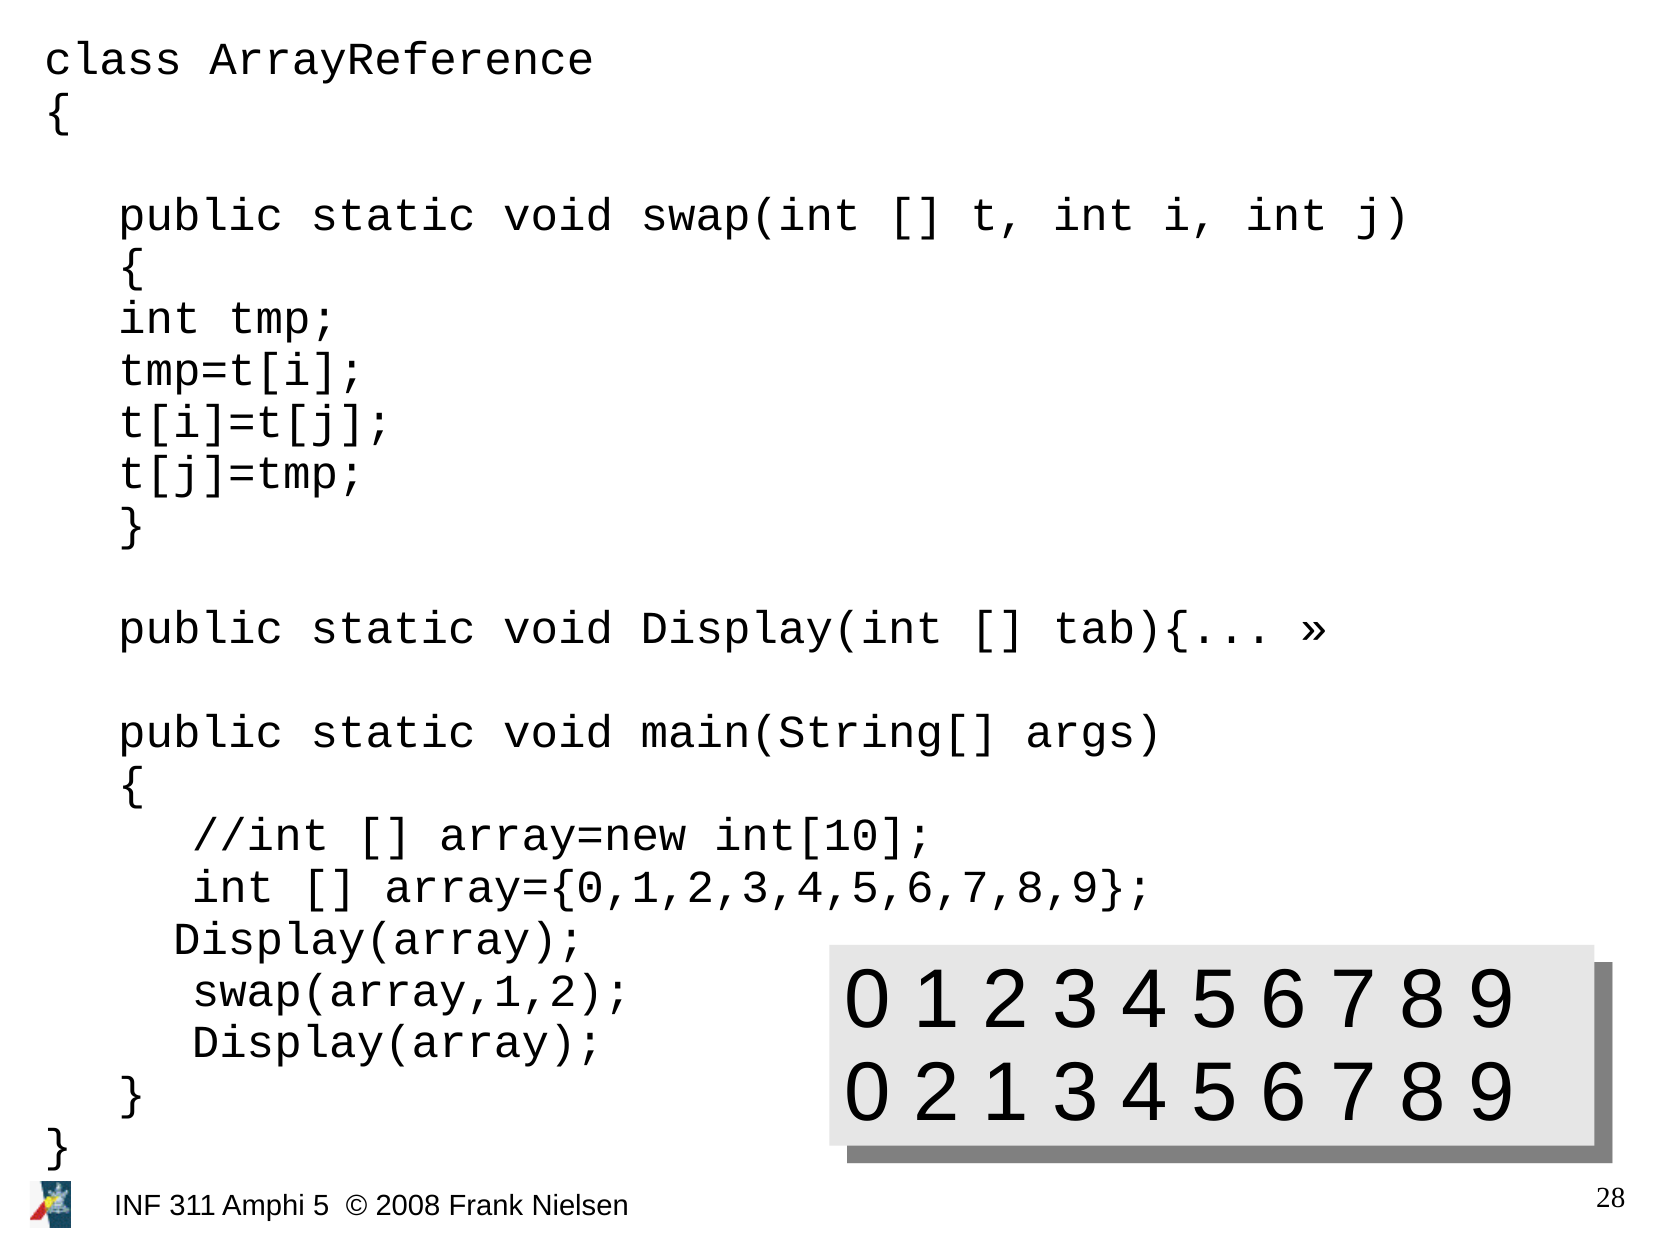

class ArrayReference
{
	public static void swap(int [] t, int i, int j)
	{
	int tmp;
	tmp=t[i];
	t[i]=t[j];
	t[j]=tmp;
	}
	public static void Display(int [] tab){... »
	public static void main(String[] args)
	{
		//int [] array=new int[10];
		int [] array={0,1,2,3,4,5,6,7,8,9};
	 Display(array);
		swap(array,1,2);
		Display(array);
	}
}
0 1 2 3 4 5 6 7 8 9
0 2 1 3 4 5 6 7 8 9